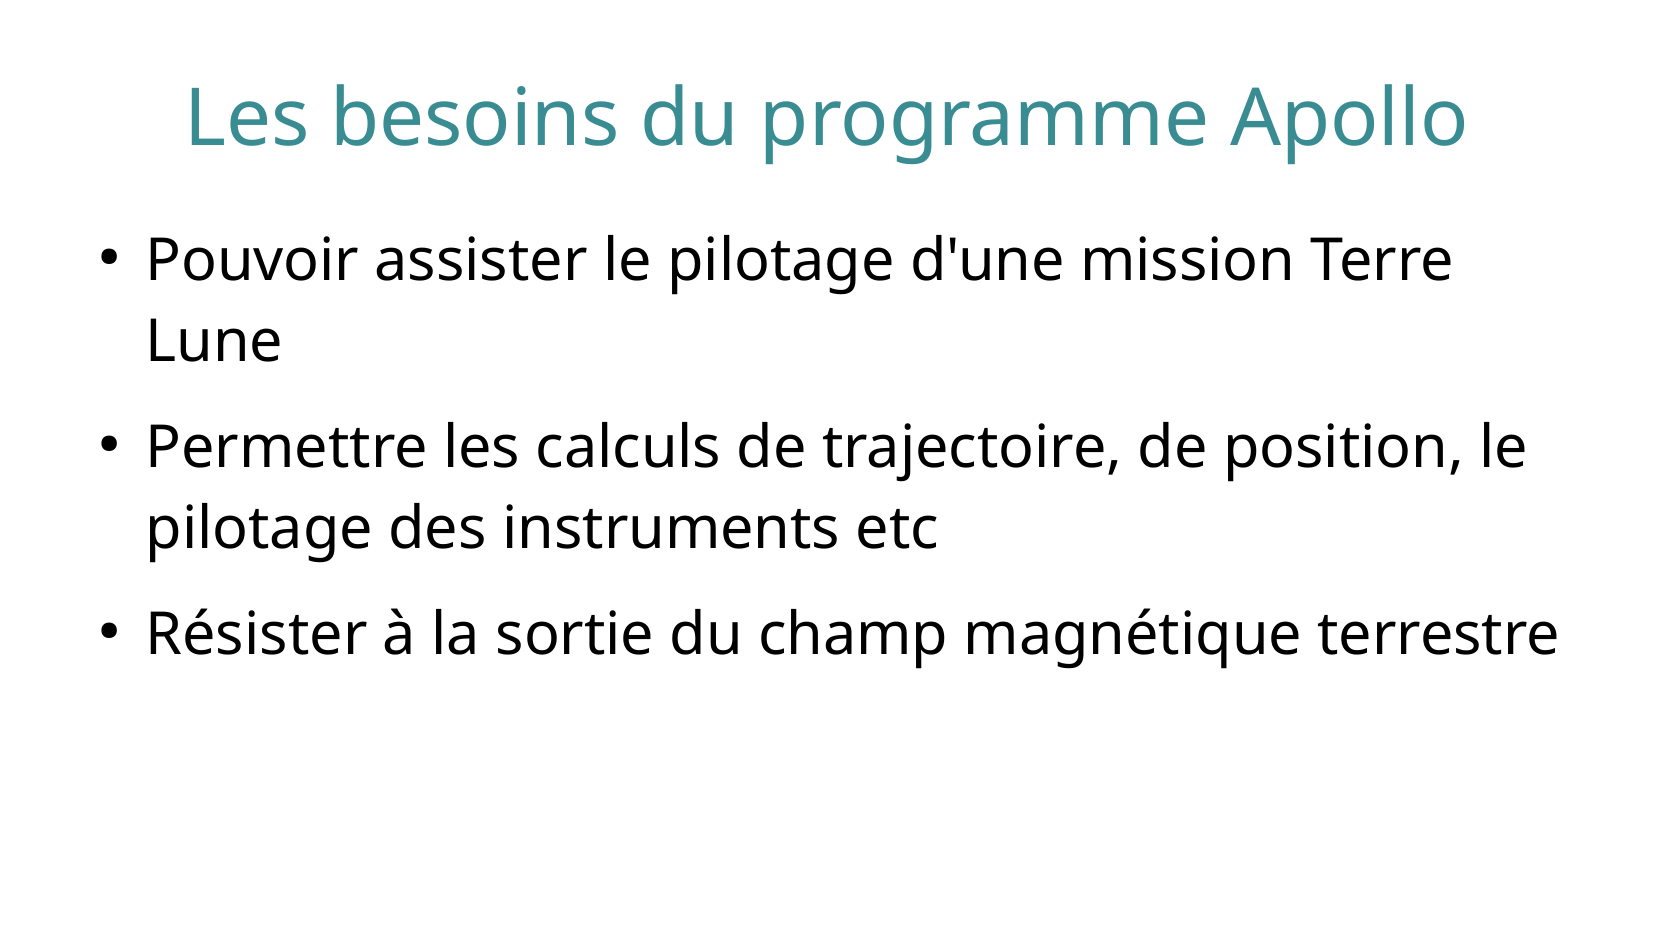

# Les besoins du programme Apollo
Pouvoir assister le pilotage d'une mission Terre Lune
Permettre les calculs de trajectoire, de position, le pilotage des instruments etc
Résister à la sortie du champ magnétique terrestre